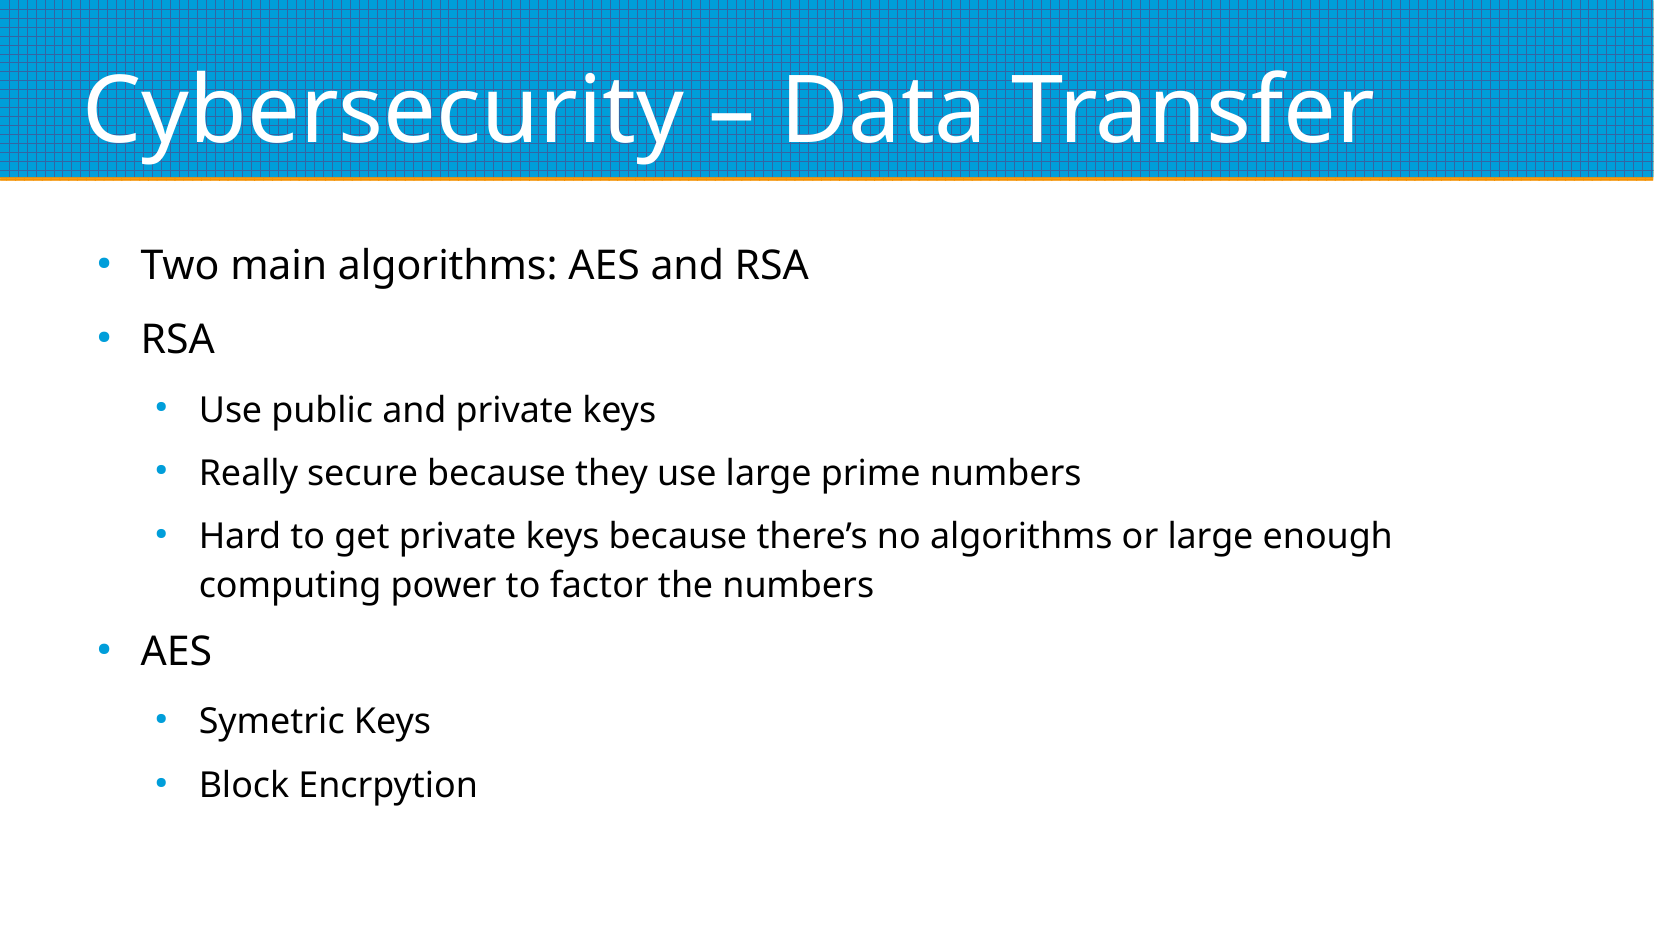

# Cybersecurity – Data Transfer
Two main algorithms: AES and RSA
RSA
Use public and private keys
Really secure because they use large prime numbers
Hard to get private keys because there’s no algorithms or large enough computing power to factor the numbers
AES
Symetric Keys
Block Encrpytion